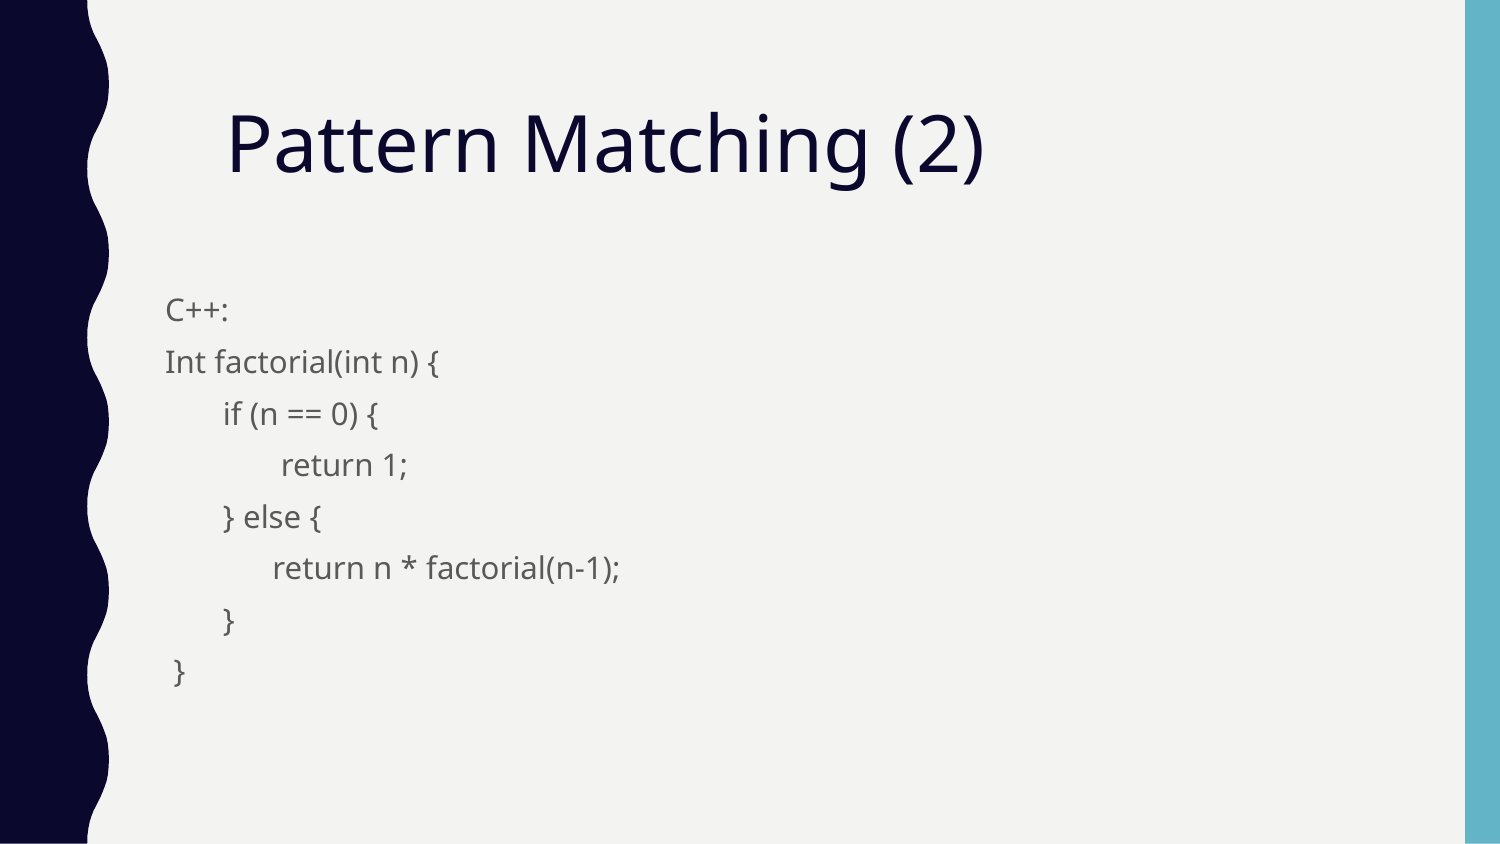

Pattern Matching (2)
# C++:
Int factorial(int n) {
 if (n == 0) {
 return 1;
 } else {
 return n * factorial(n-1);
 }
 }